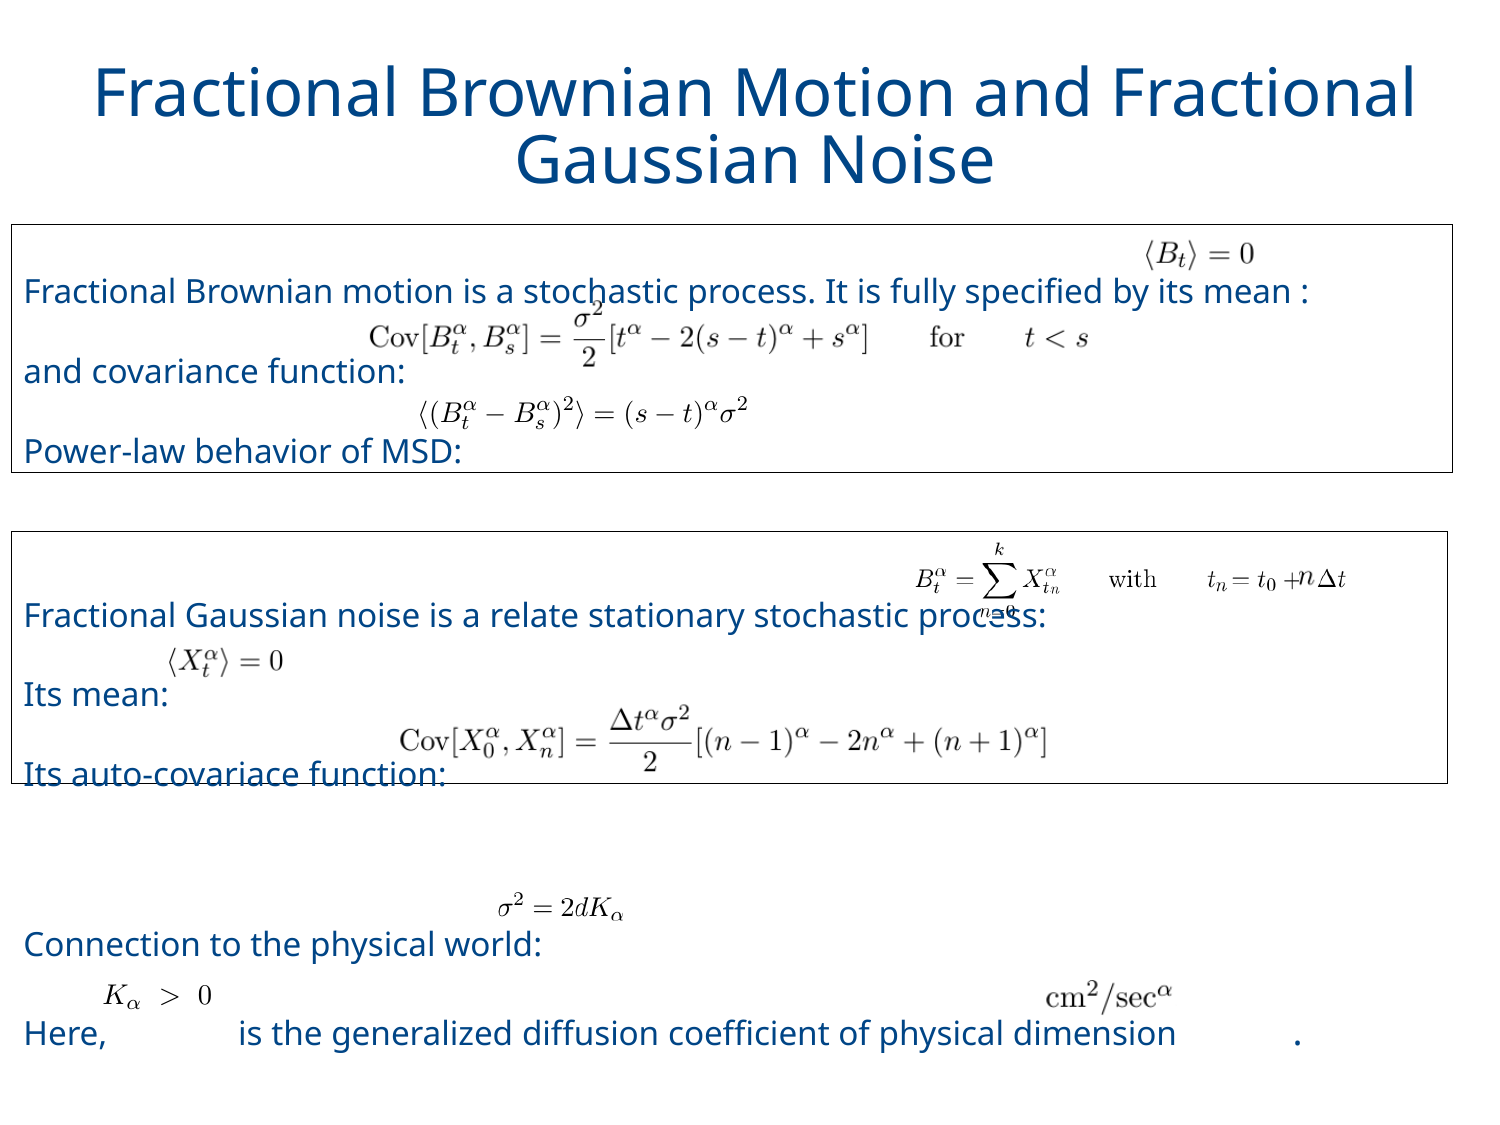

# Fractional Brownian Motion and Fractional Gaussian Noise
Fractional Brownian motion is a stochastic process. It is fully specified by its mean :
and covariance function:
Power-law behavior of MSD:
Fractional Gaussian noise is a relate stationary stochastic process:
Its mean:
Its auto-covariace function:
Connection to the physical world:
Here, is the generalized diffusion coefficient of physical dimension .